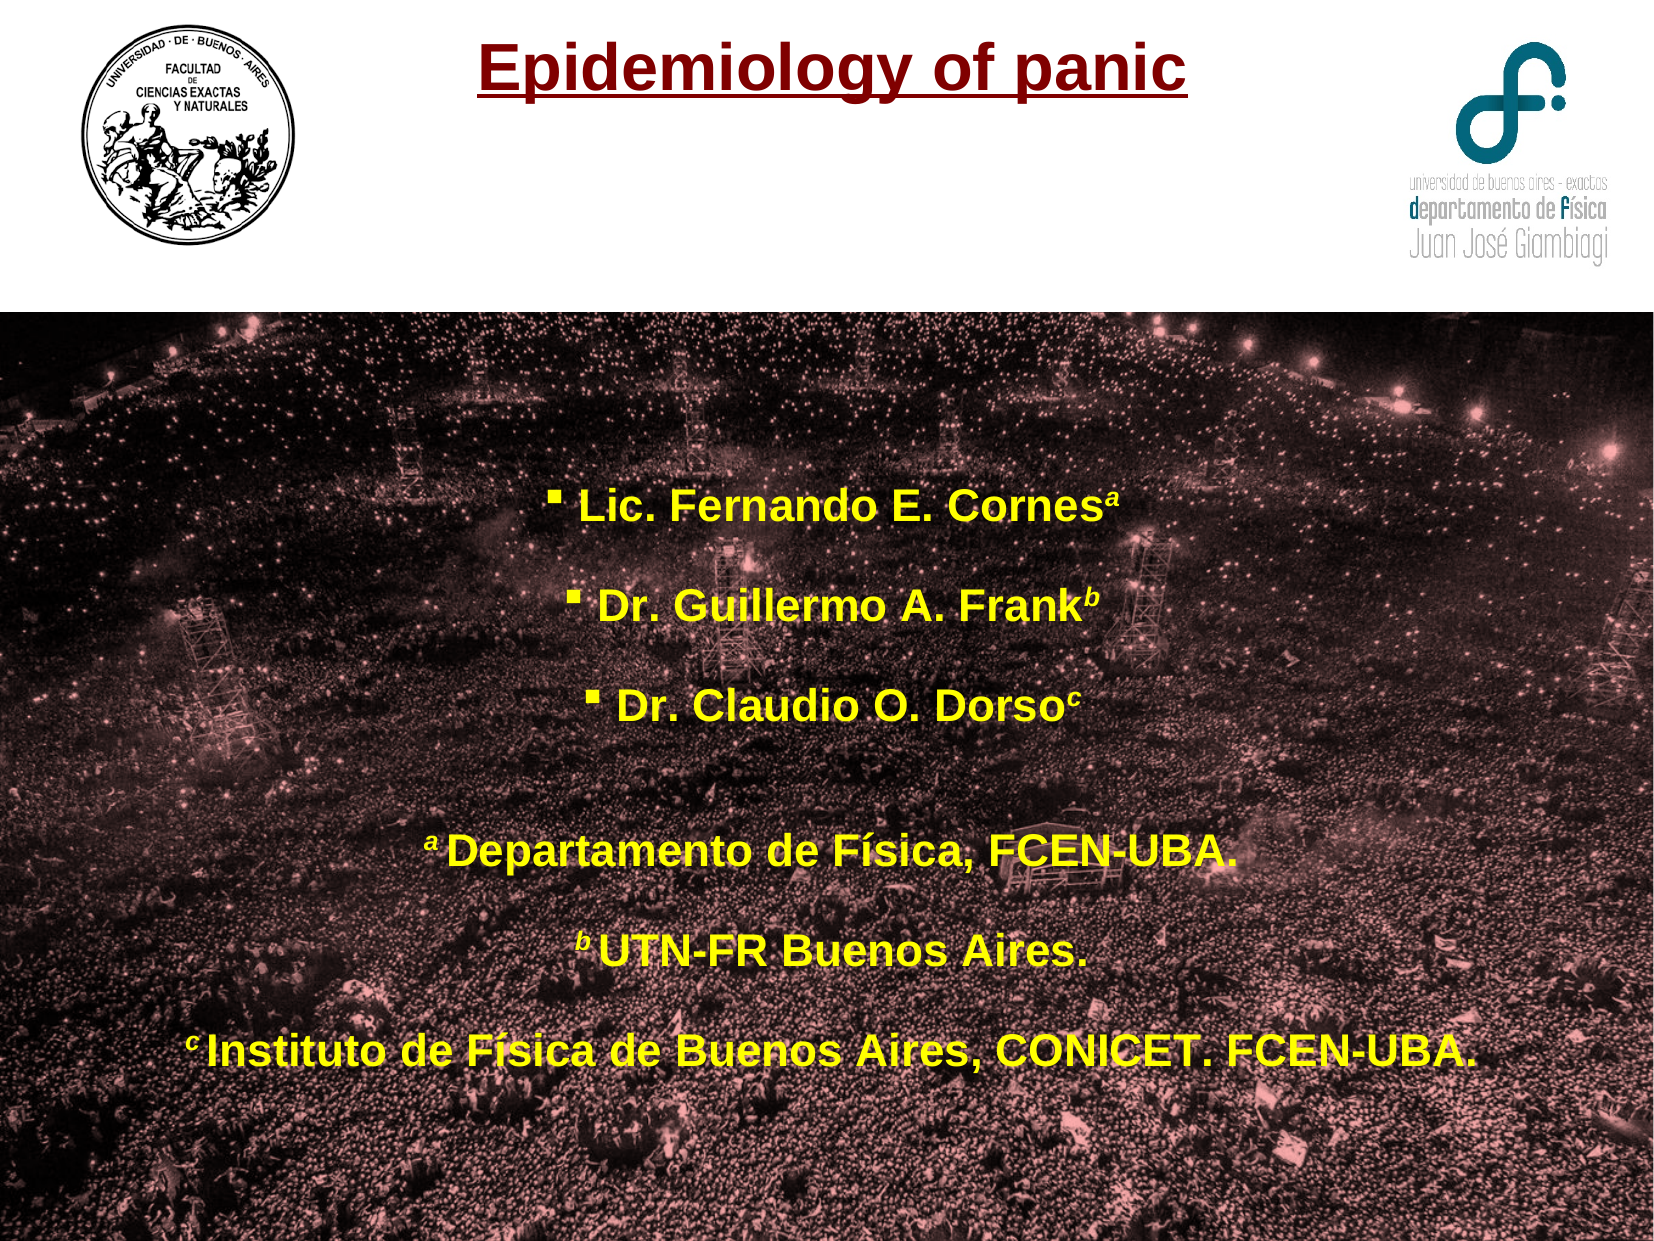

Epidemiology of panic
 Lic. Fernando E. Cornesa
 Dr. Guillermo A. Frankb
 Dr. Claudio O. Dorsoc
a Departamento de Física, FCEN-UBA.
b UTN-FR Buenos Aires.
c Instituto de Física de Buenos Aires, CONICET. FCEN-UBA.